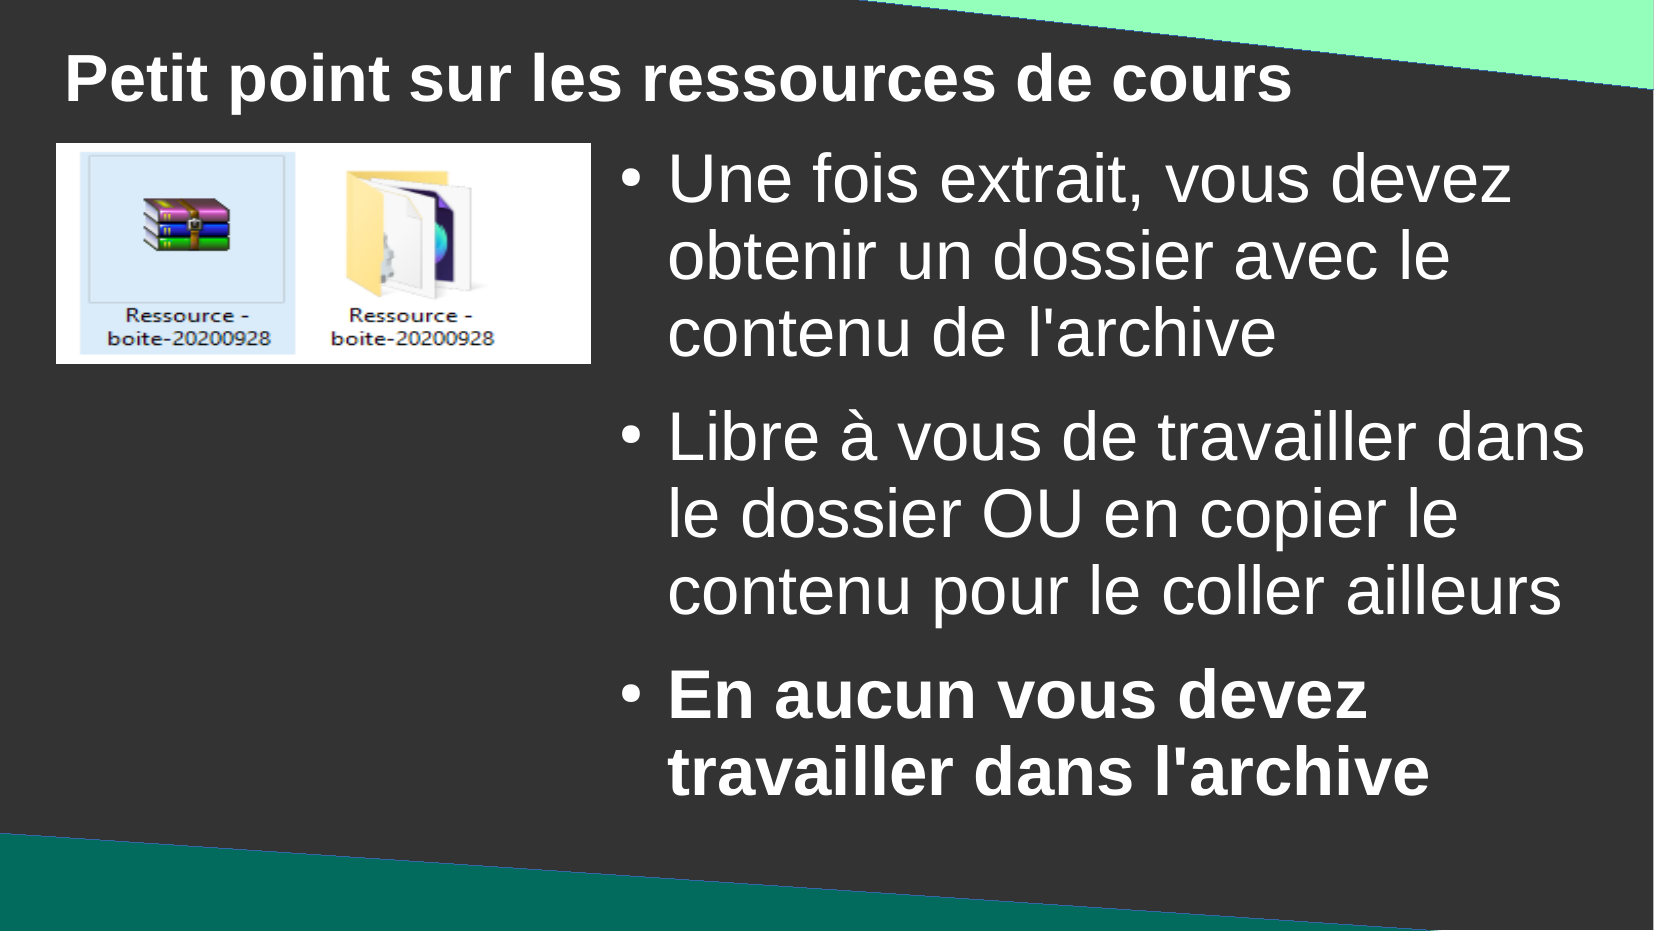

# Petit point sur les ressources de cours
Une fois extrait, vous devez obtenir un dossier avec le contenu de l'archive
Libre à vous de travailler dans le dossier OU en copier le contenu pour le coller ailleurs
En aucun vous devez travailler dans l'archive